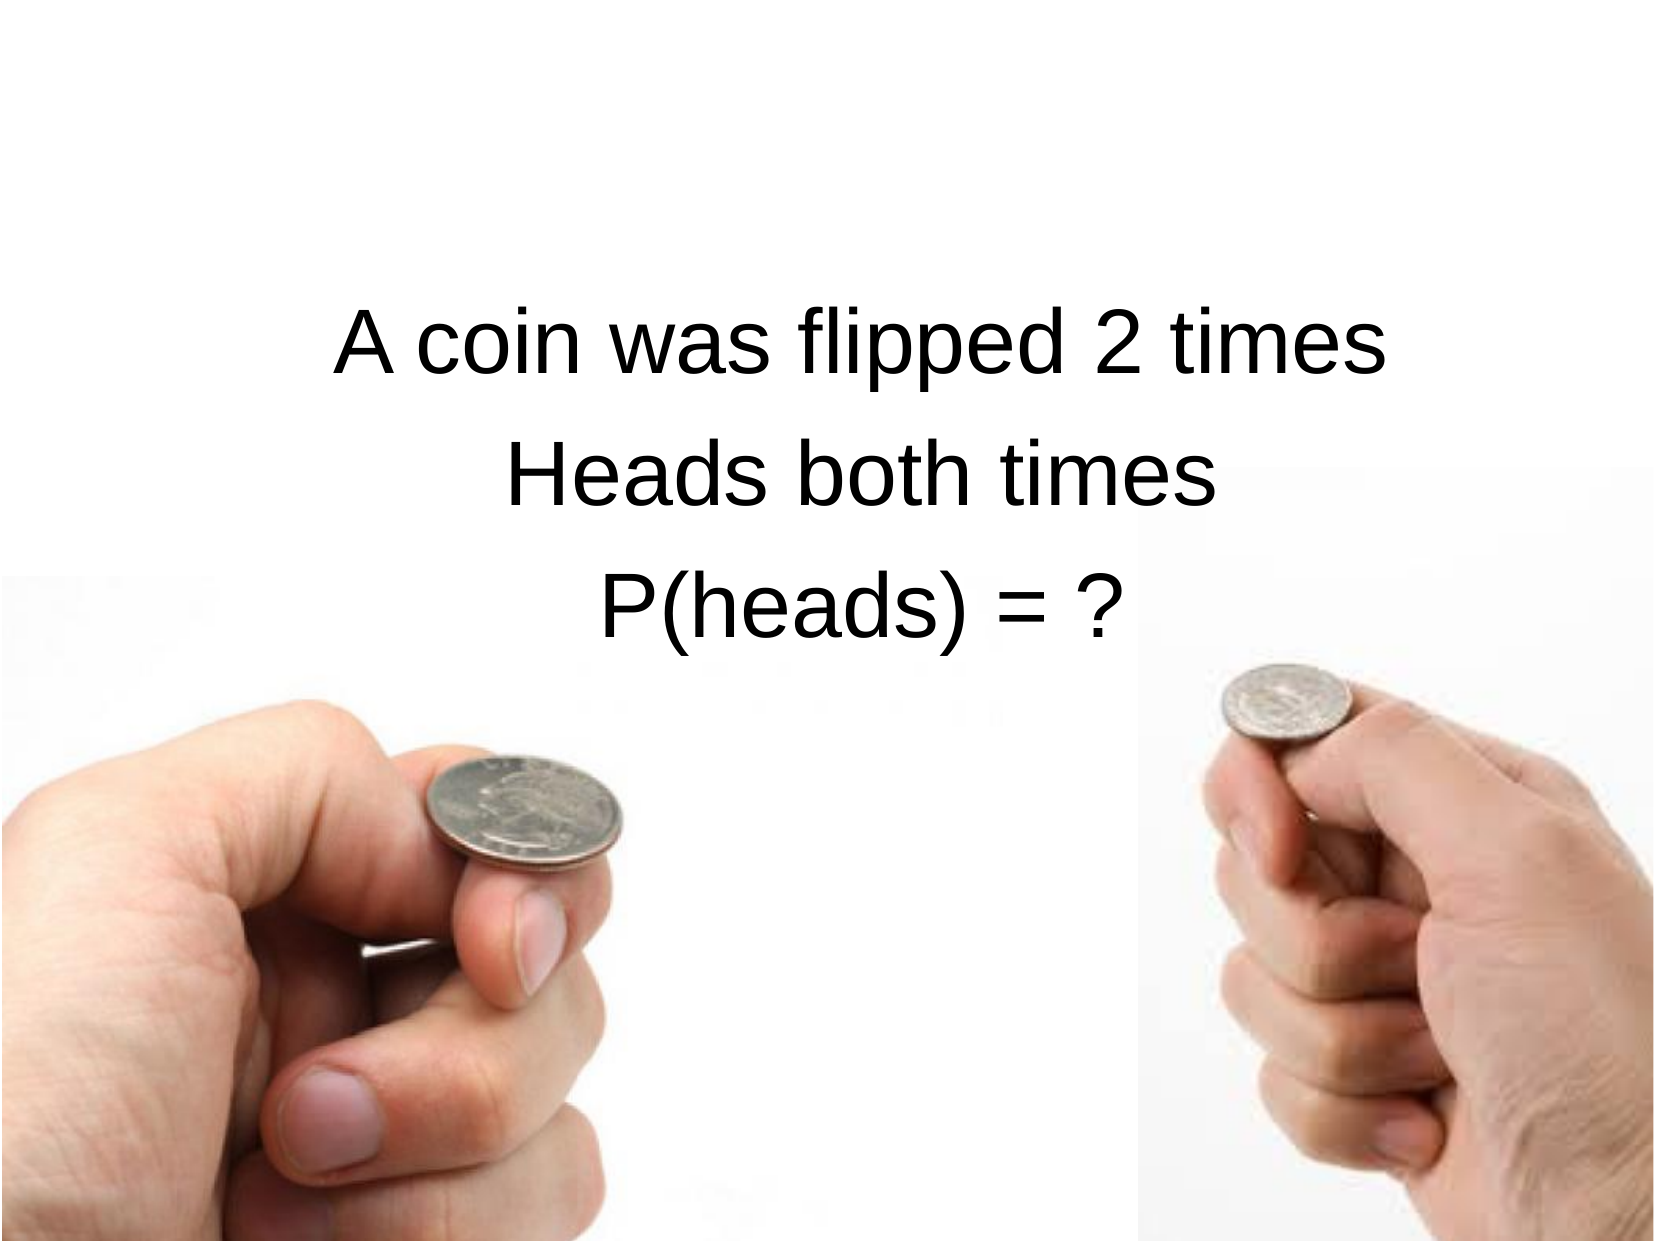

#
A coin was flipped 2 times
Heads both times
P(heads) = ?